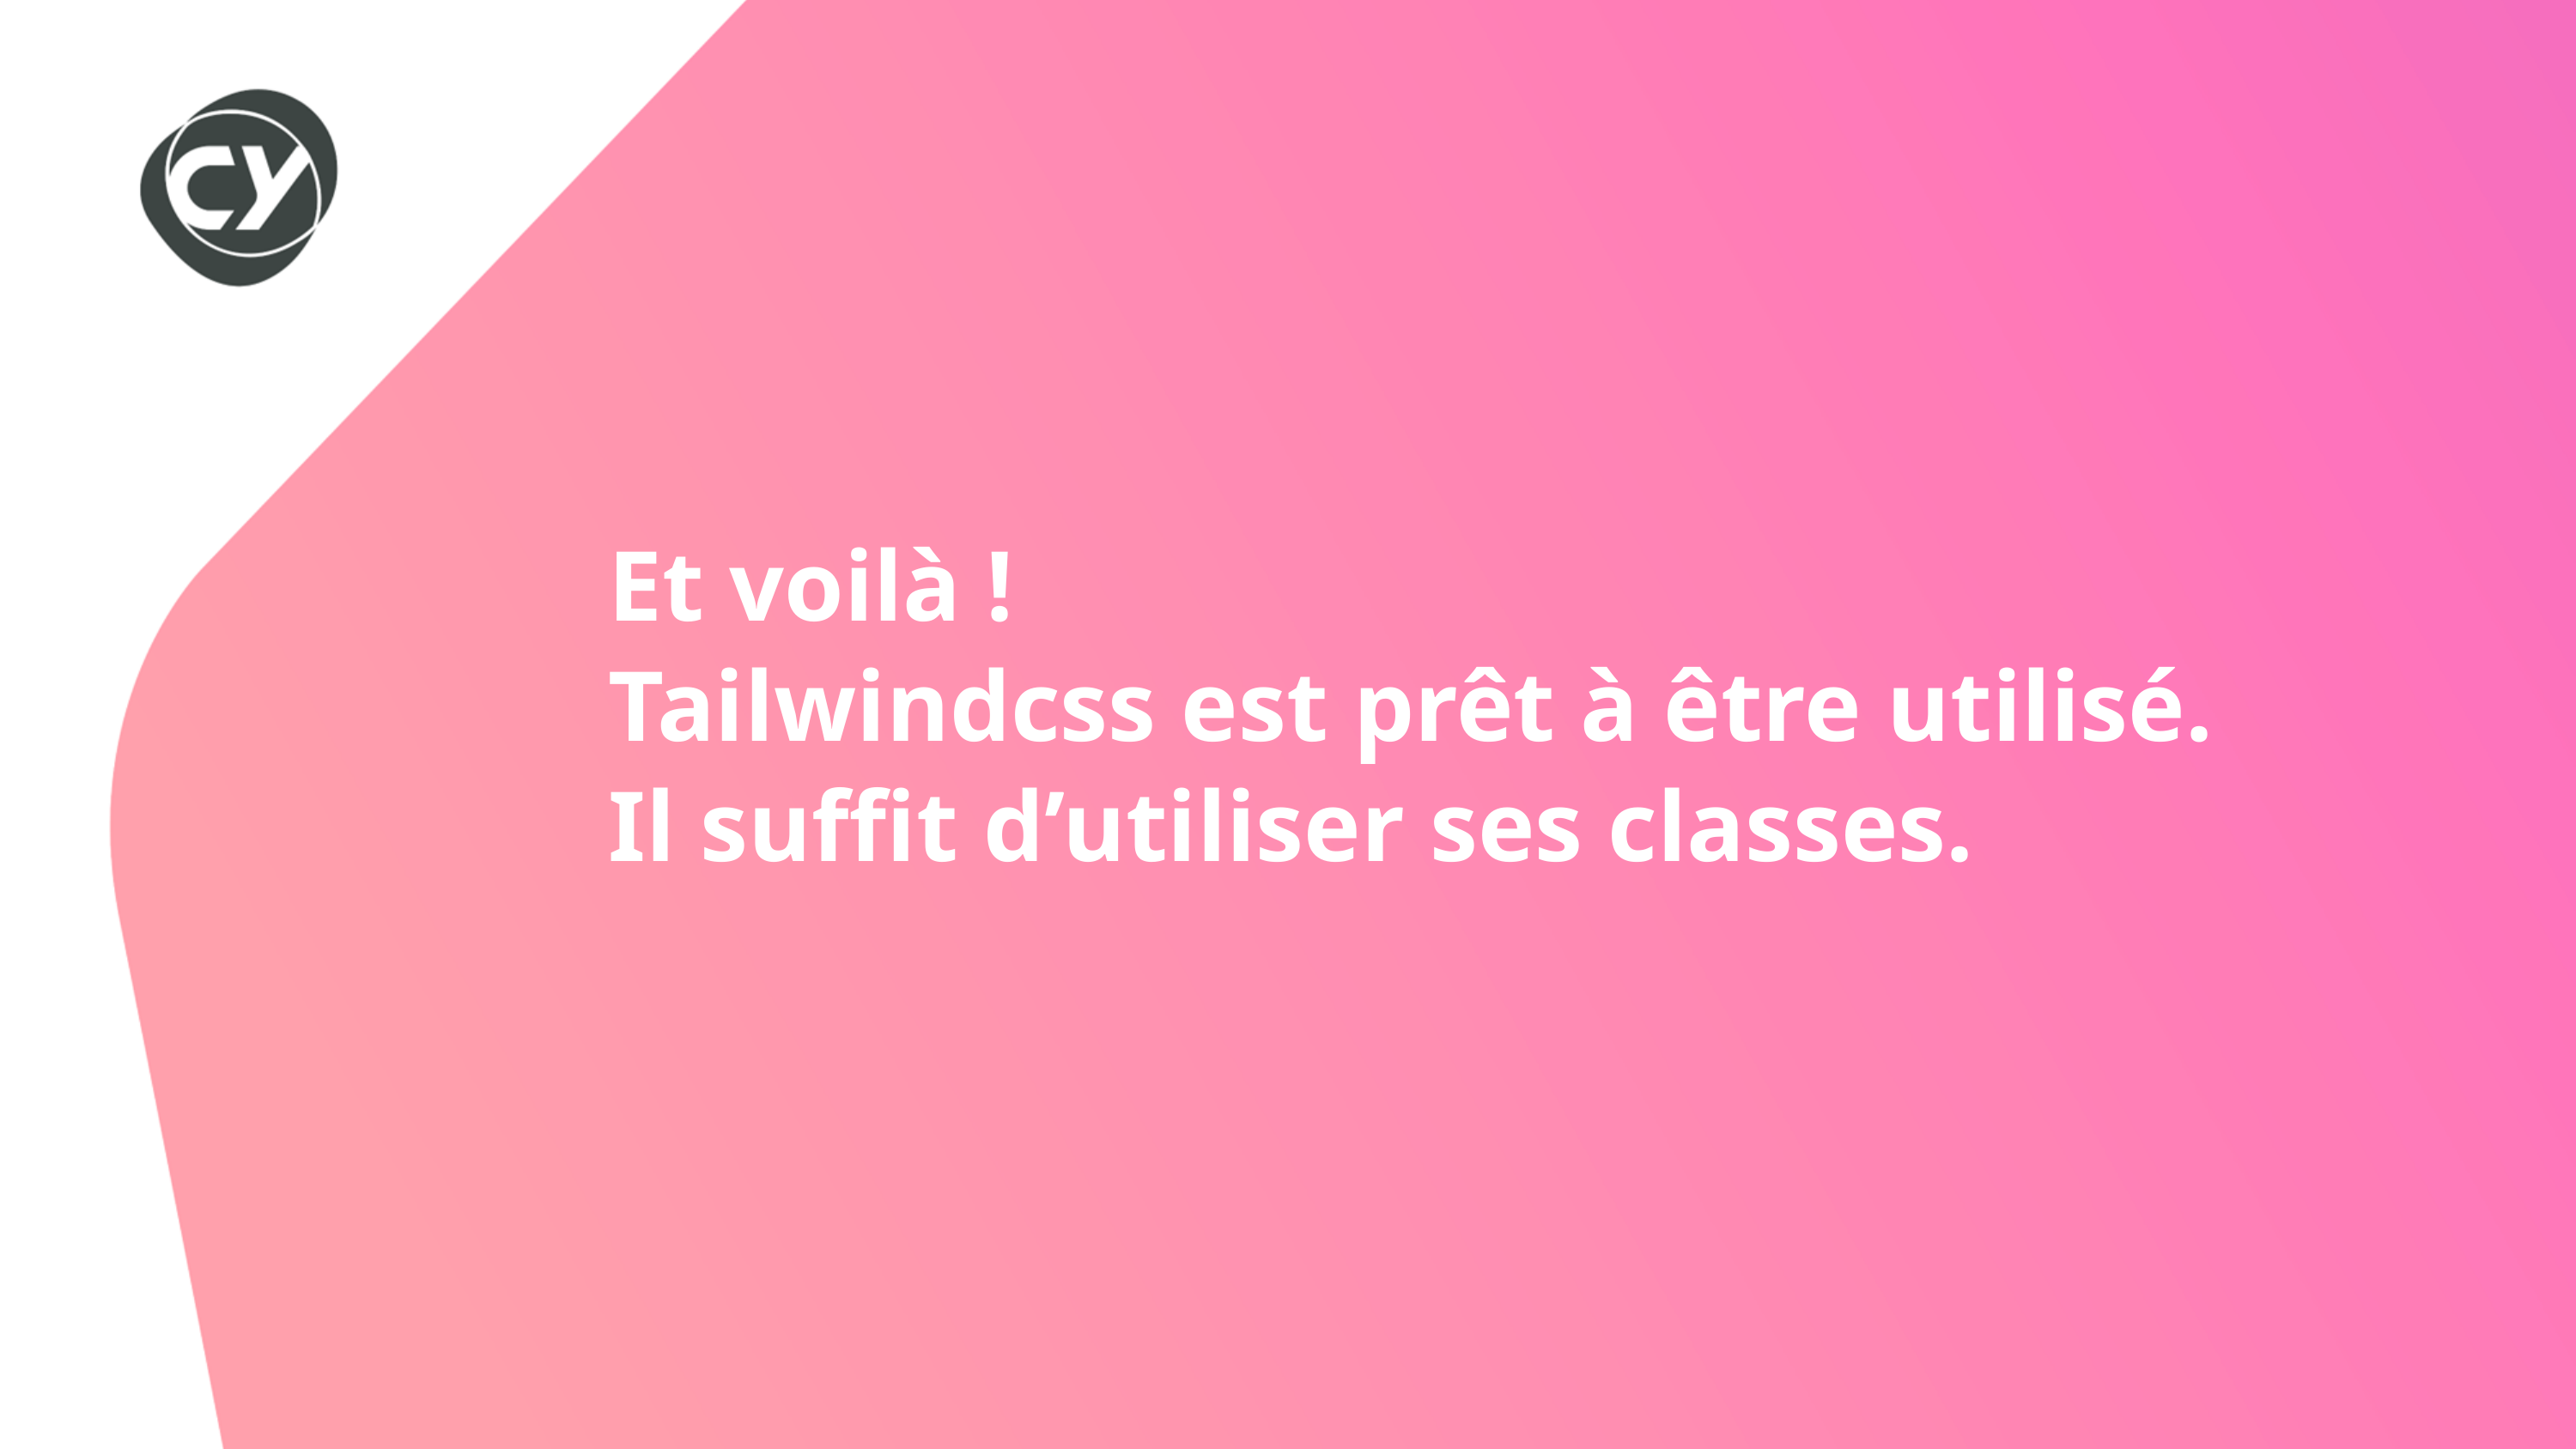

Et voilà !
Tailwindcss est prêt à être utilisé.
Il suffit d’utiliser ses classes.